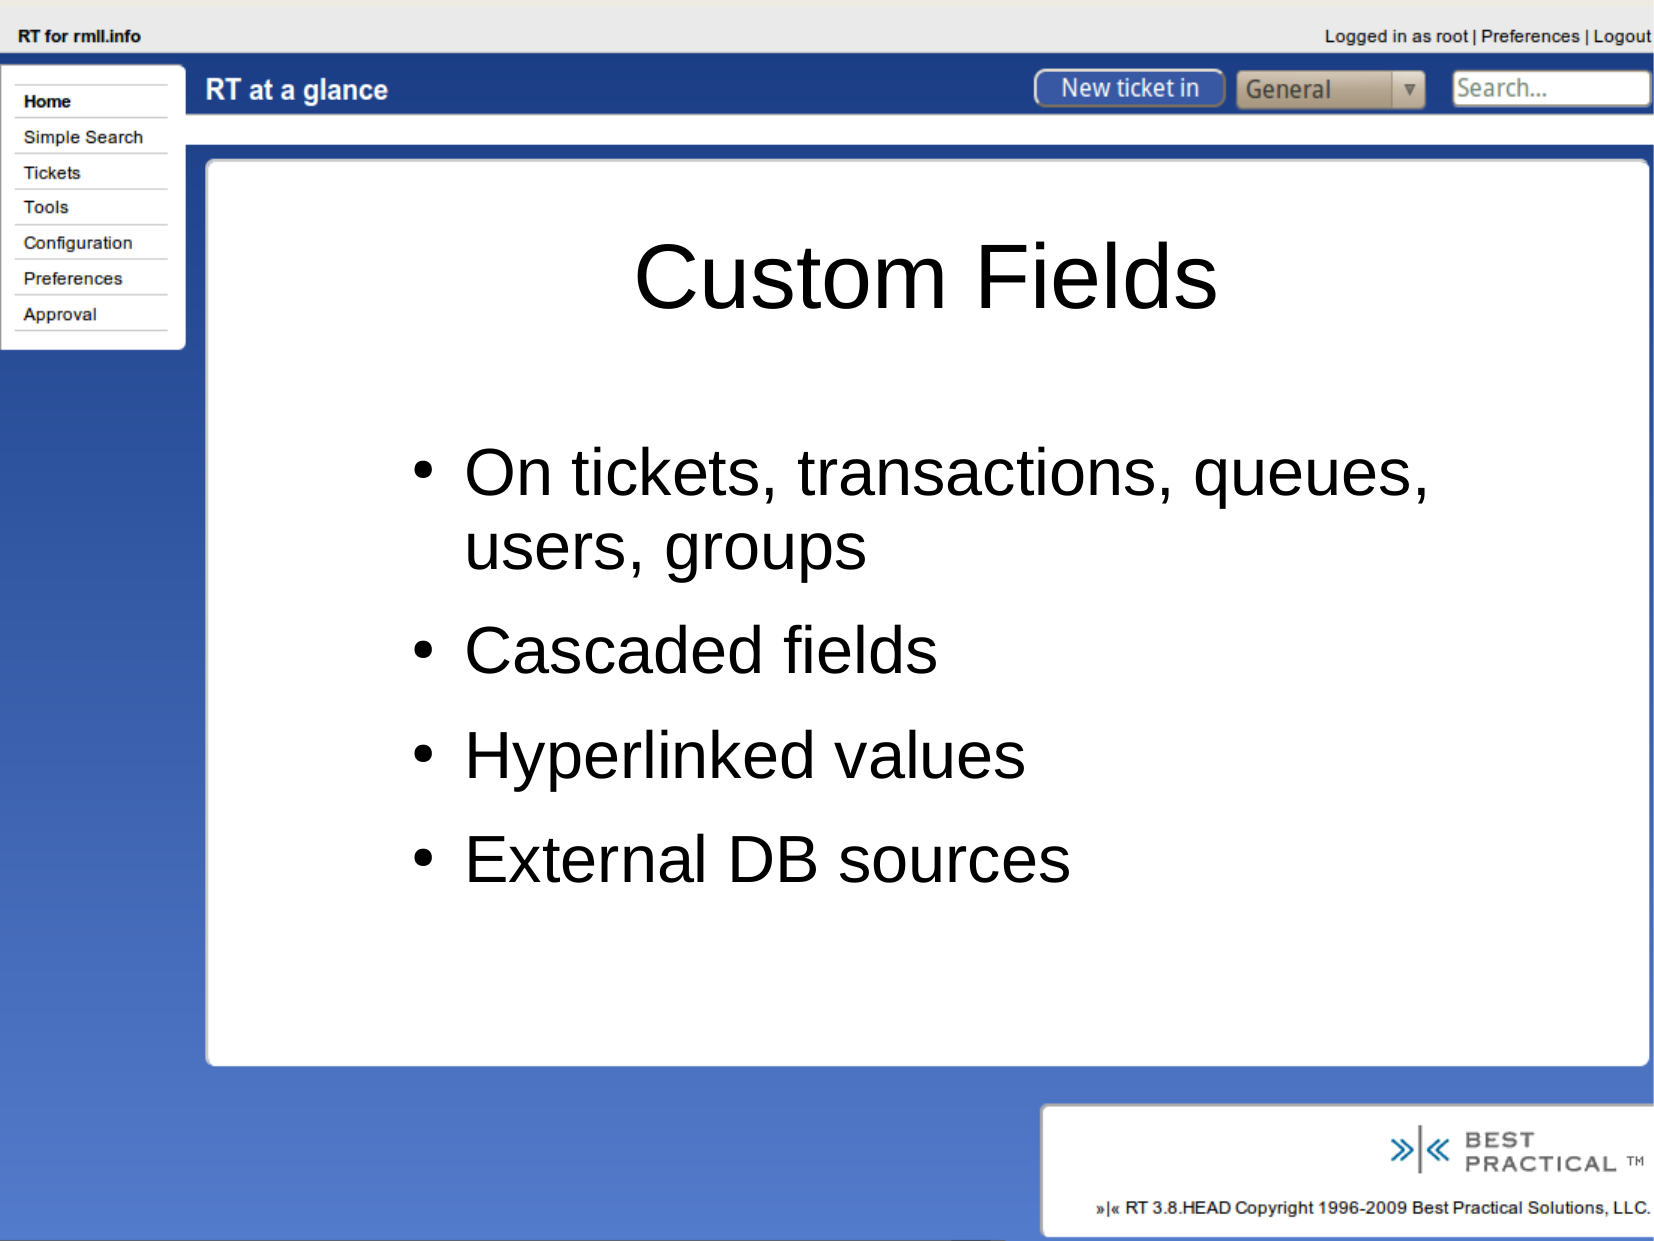

# Custom Fields
On tickets, transactions, queues, users, groups
Cascaded fields
Hyperlinked values
External DB sources